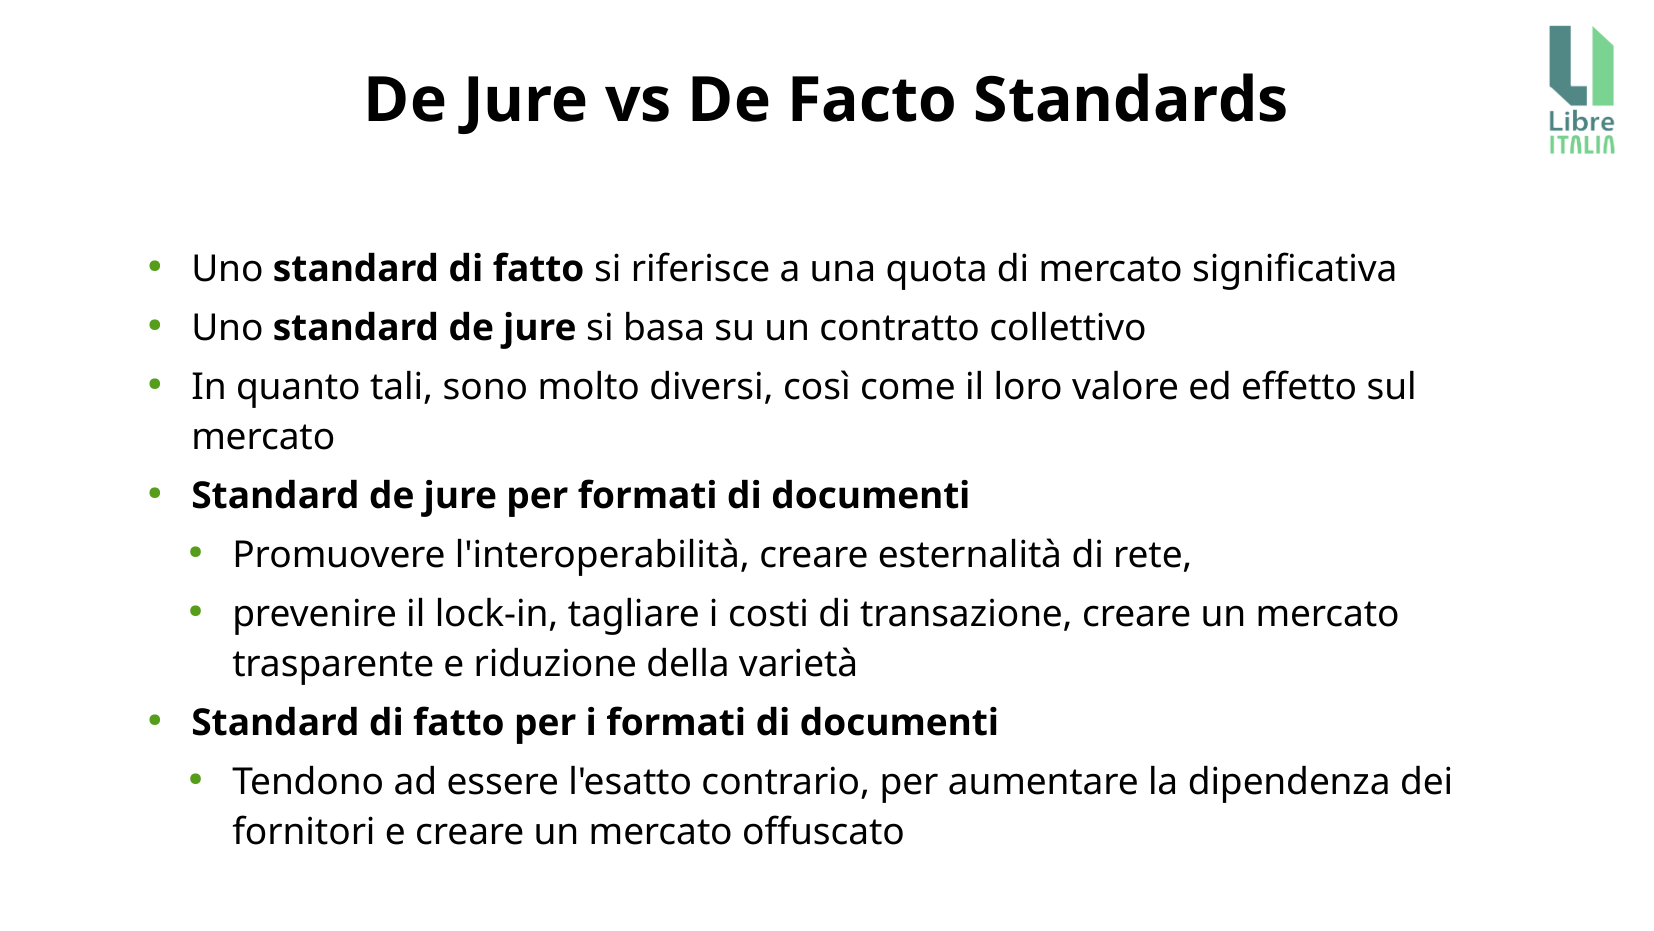

# De Jure vs De Facto Standards
Uno standard di fatto si riferisce a una quota di mercato significativa
Uno standard de jure si basa su un contratto collettivo
In quanto tali, sono molto diversi, così come il loro valore ed effetto sul mercato
Standard de jure per formati di documenti
Promuovere l'interoperabilità, creare esternalità di rete,
prevenire il lock-in, tagliare i costi di transazione, creare un mercato trasparente e riduzione della varietà
Standard di fatto per i formati di documenti
Tendono ad essere l'esatto contrario, per aumentare la dipendenza dei fornitori e creare un mercato offuscato